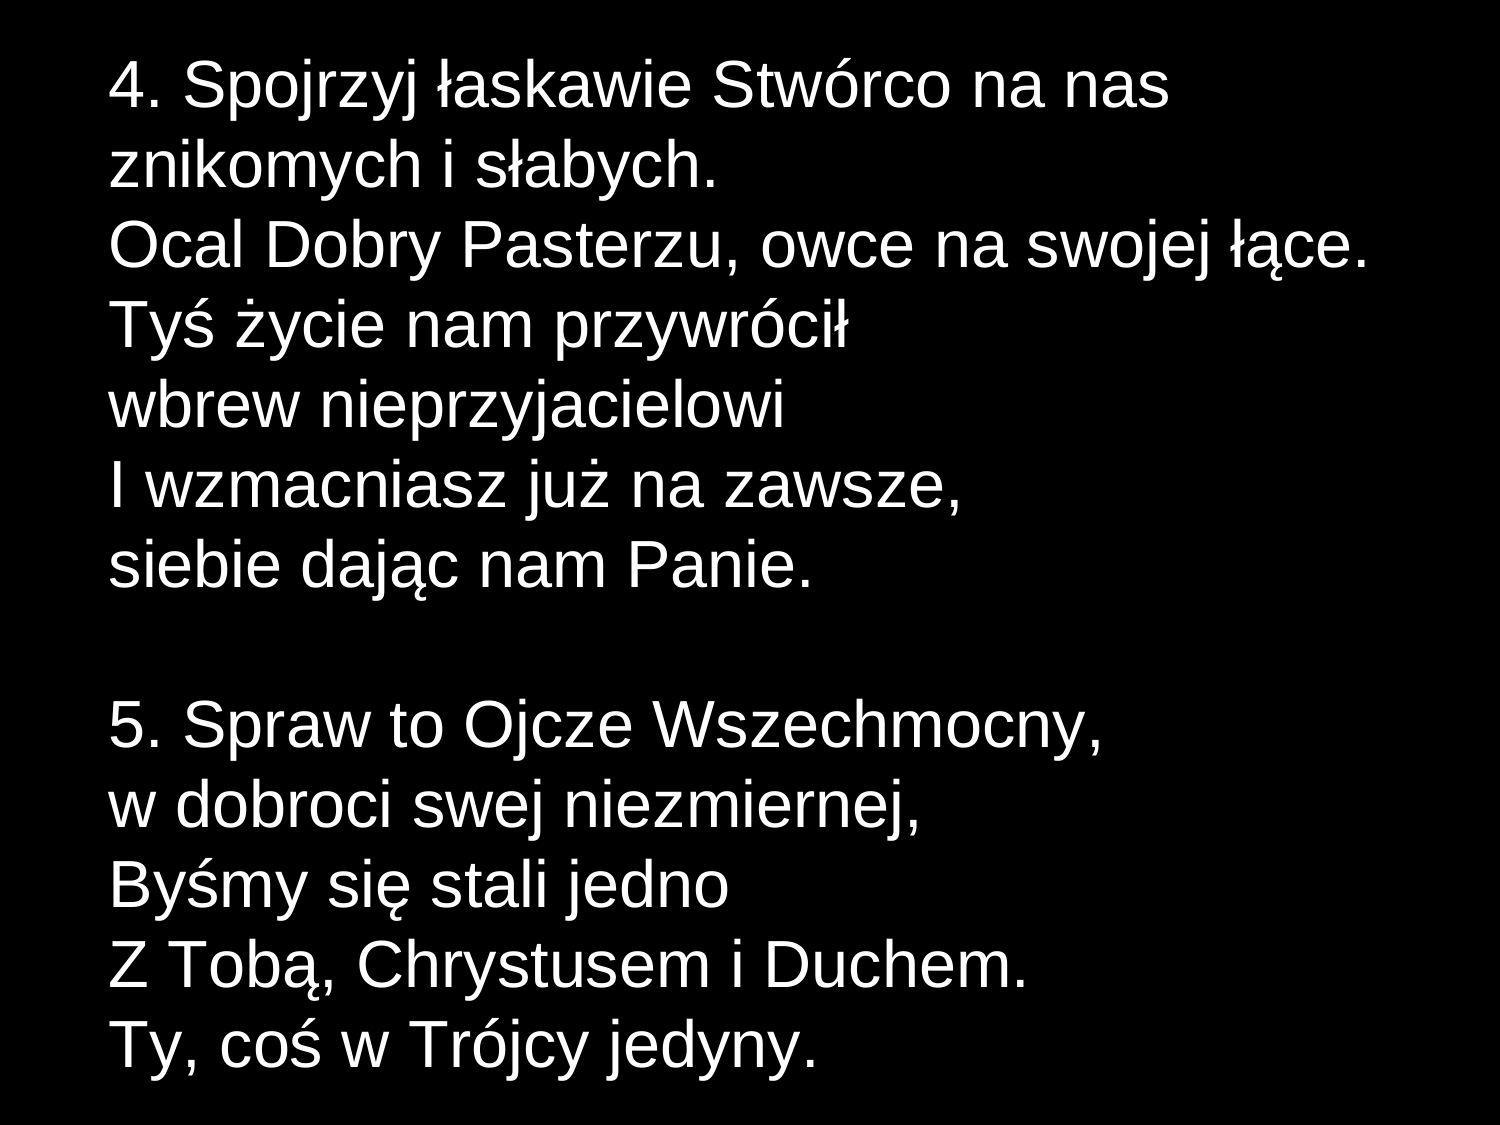

4. Spojrzyj łaskawie Stwórco na nas znikomych i słabych.
Ocal Dobry Pasterzu, owce na swojej łące.
Tyś życie nam przywrócił
wbrew nieprzyjacielowi
I wzmacniasz już na zawsze,
siebie dając nam Panie.
5. Spraw to Ojcze Wszechmocny,
w dobroci swej niezmiernej,
Byśmy się stali jedno
Z Tobą, Chrystusem i Duchem.
Ty, coś w Trójcy jedyny.